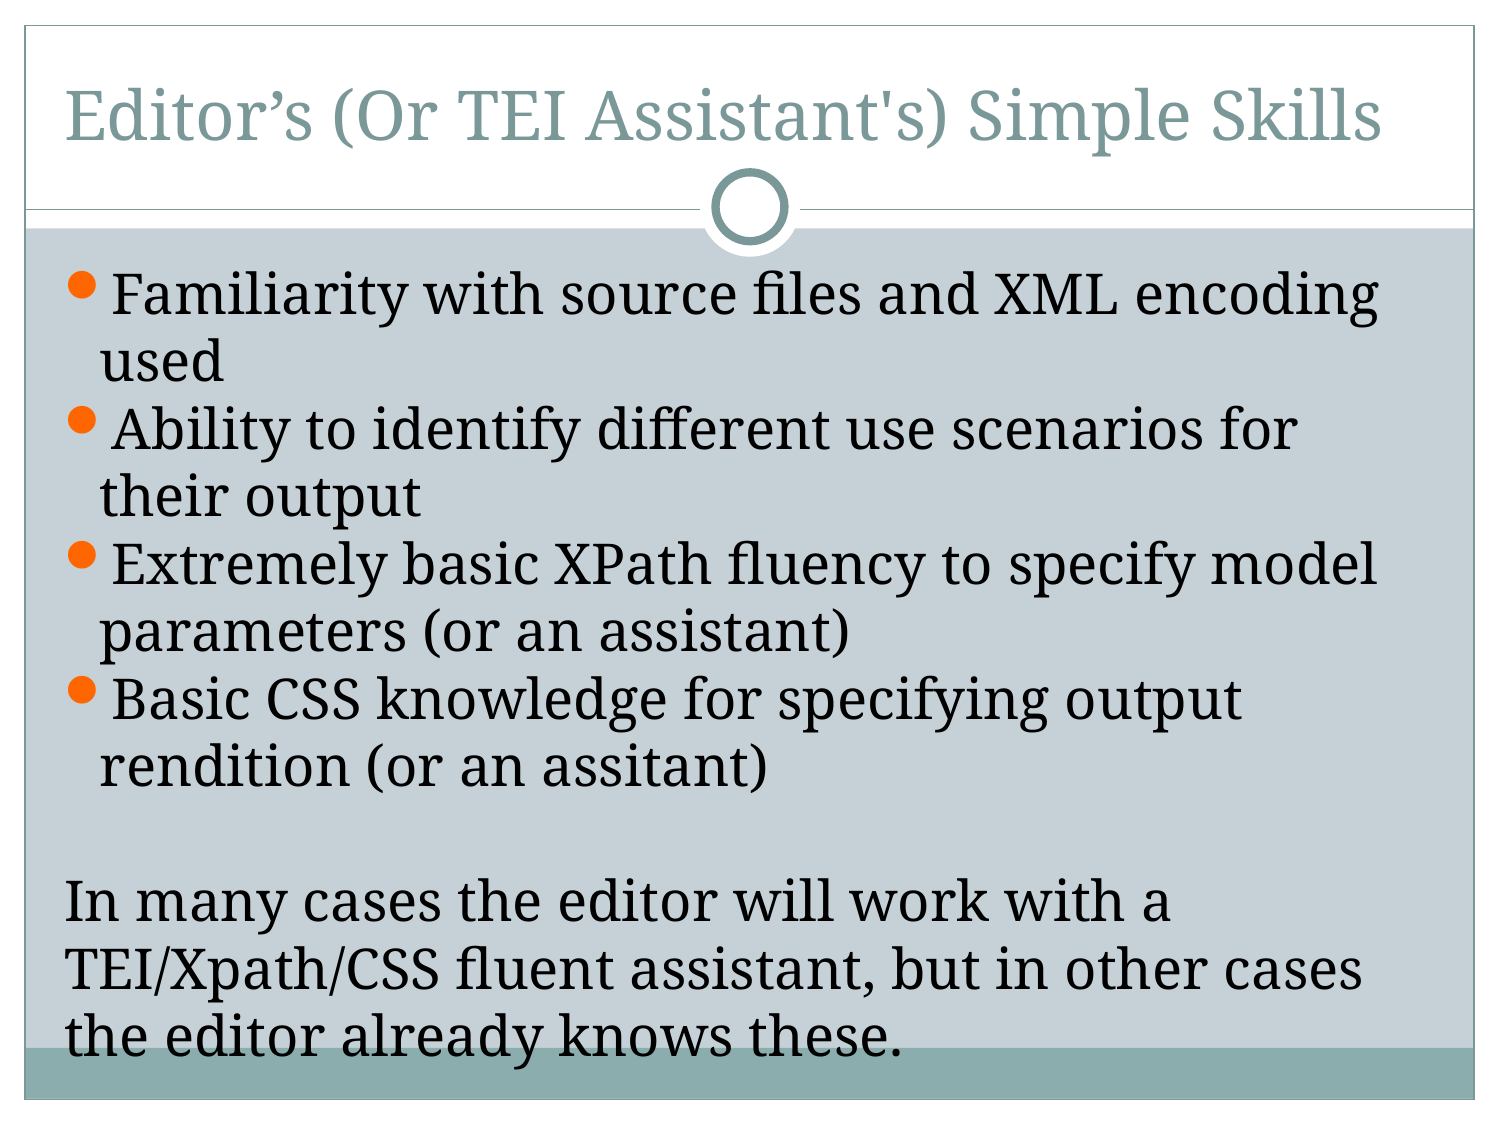

Editor’s (Or TEI Assistant's) Simple Skills
Familiarity with source files and XML encoding used
Ability to identify different use scenarios for their output
Extremely basic XPath fluency to specify model parameters (or an assistant)
Basic CSS knowledge for specifying output rendition (or an assitant)
In many cases the editor will work with a TEI/Xpath/CSS fluent assistant, but in other cases the editor already knows these.